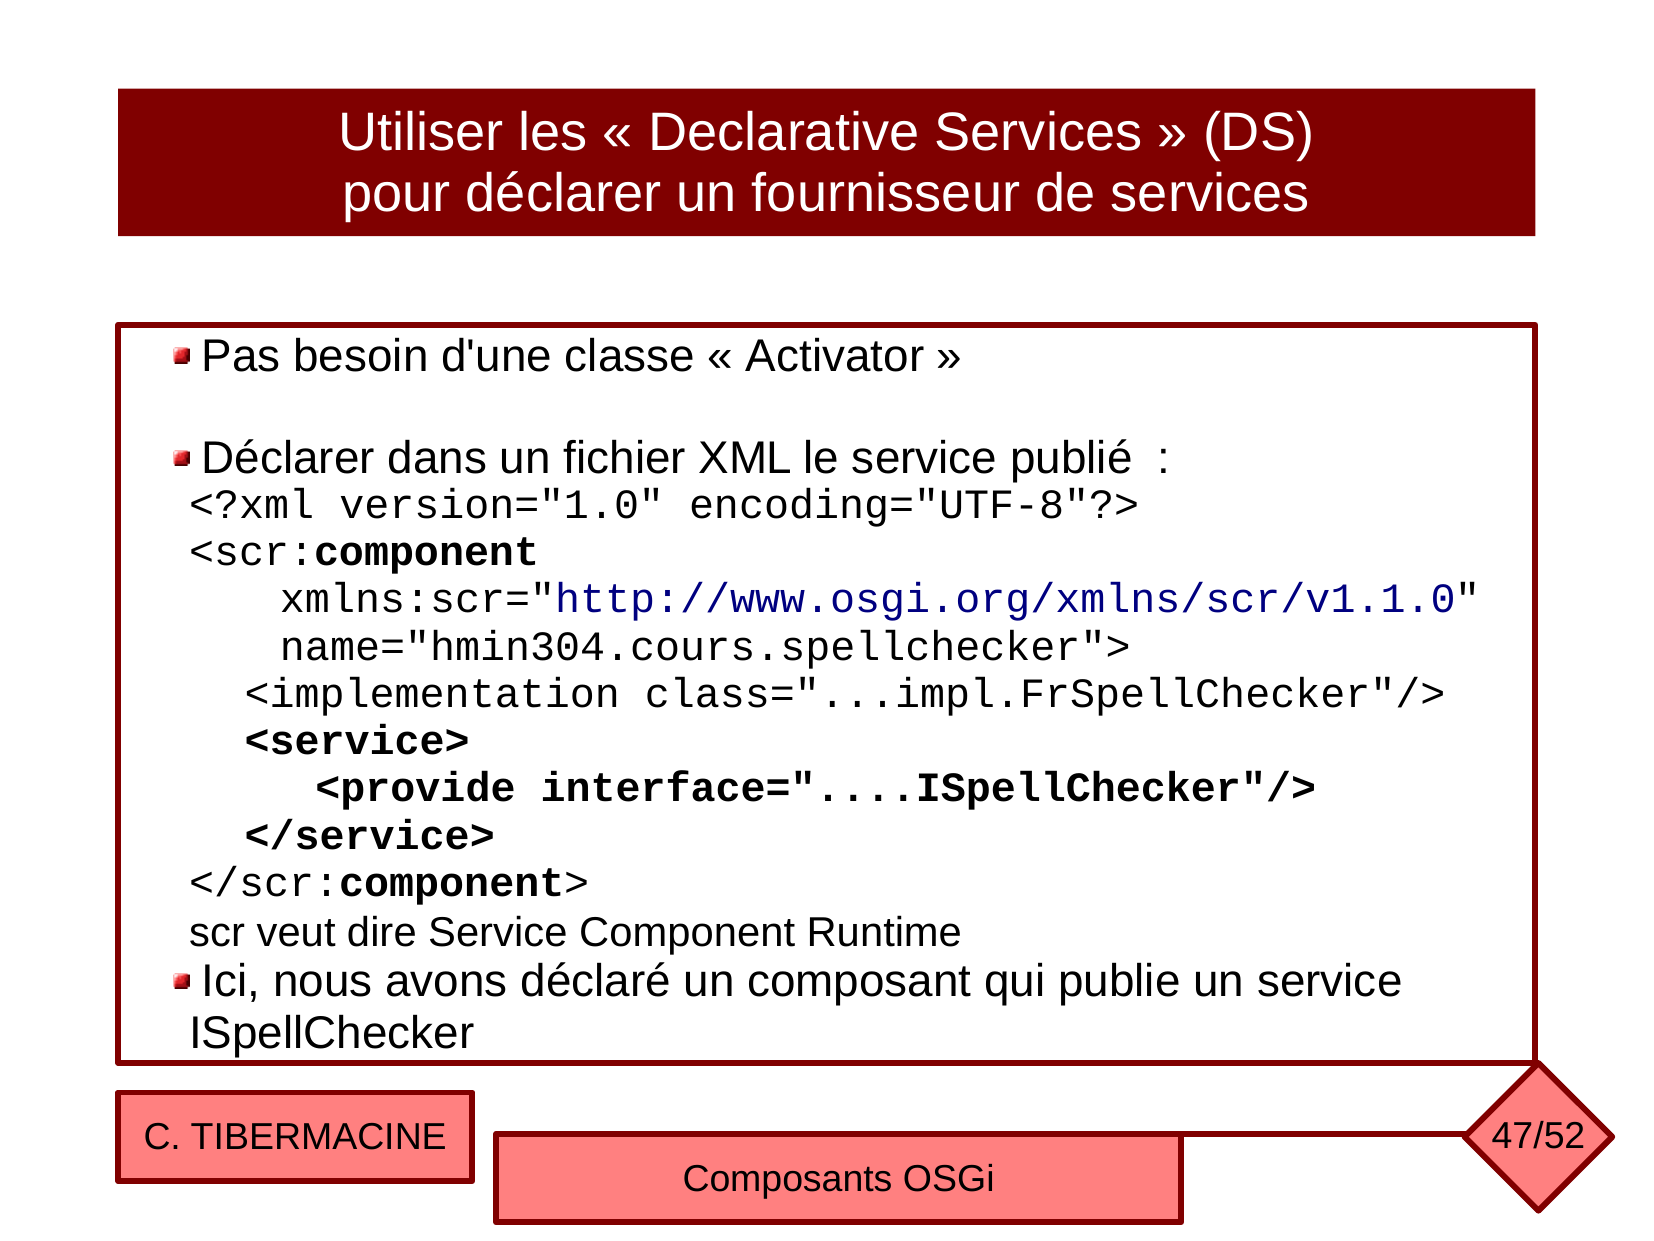

Utiliser les « Declarative Services » (DS)
pour déclarer un fournisseur de services
 Pas besoin d'une classe « Activator »
 Déclarer dans un fichier XML le service publié :
<?xml version="1.0" encoding="UTF-8"?>
<scr:component
xmlns:scr="http://www.osgi.org/xmlns/scr/v1.1.0"
name="hmin304.cours.spellchecker">
<implementation class="...impl.FrSpellChecker"/>
<service>
<provide interface="....ISpellChecker"/>
</service>
</scr:component>
scr veut dire Service Component Runtime
 Ici, nous avons déclaré un composant qui publie un service
ISpellChecker
C. TIBERMACINE
Composants OSGi